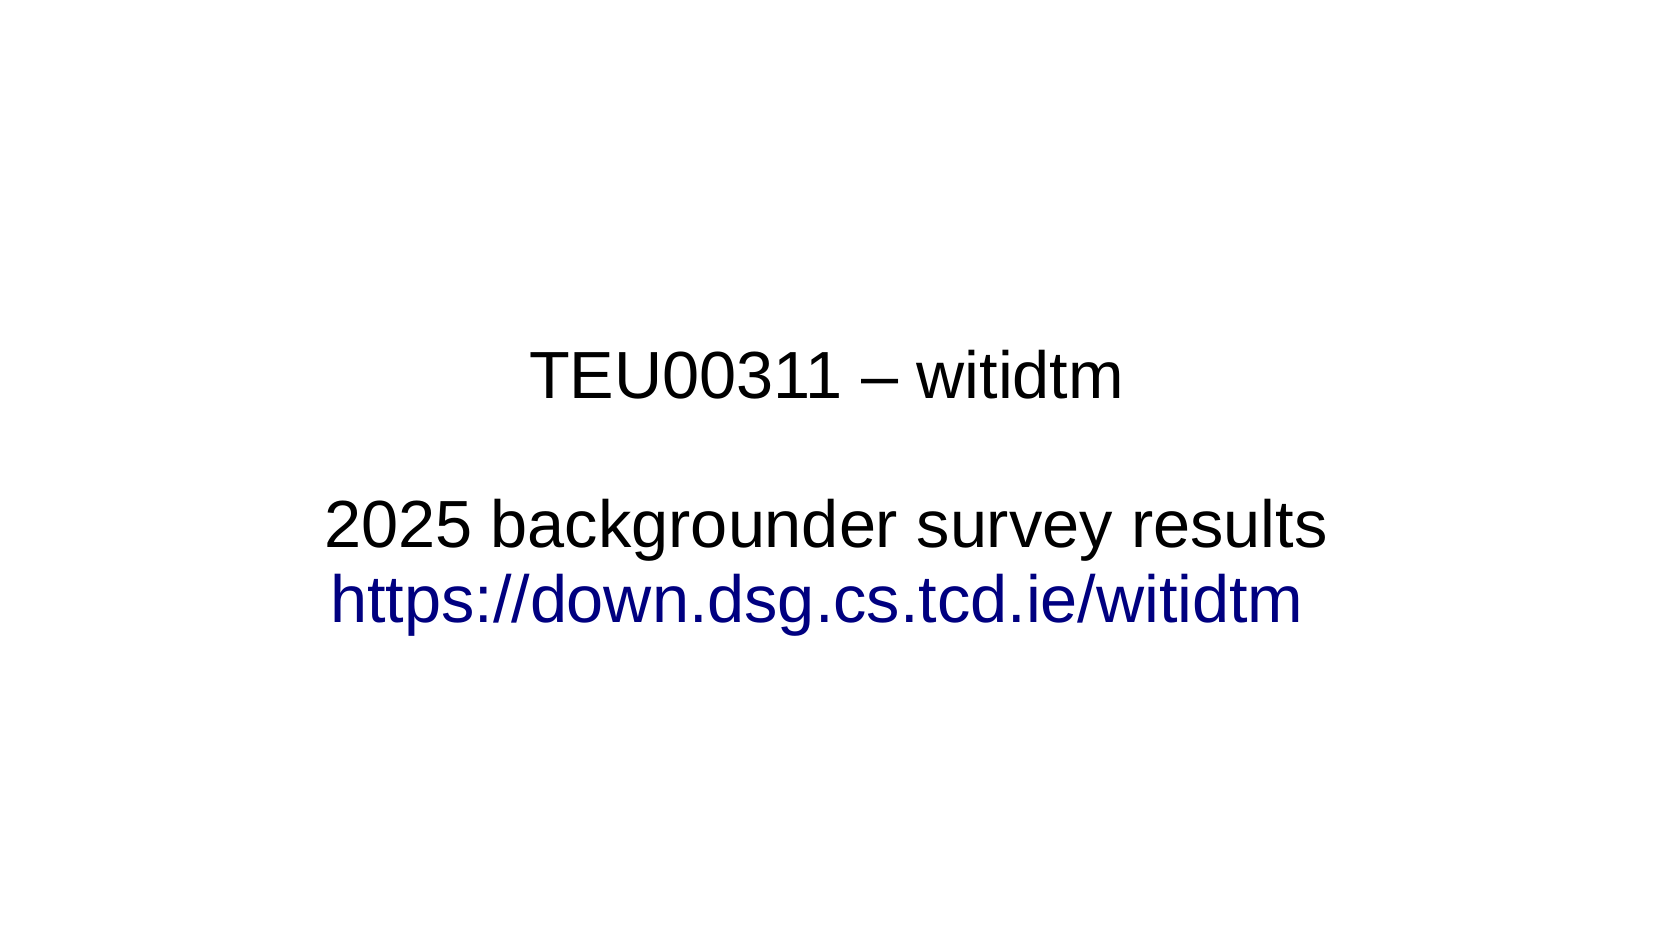

# TEU00311 – witidtm
2025 backgrounder survey results
https://down.dsg.cs.tcd.ie/witidtm